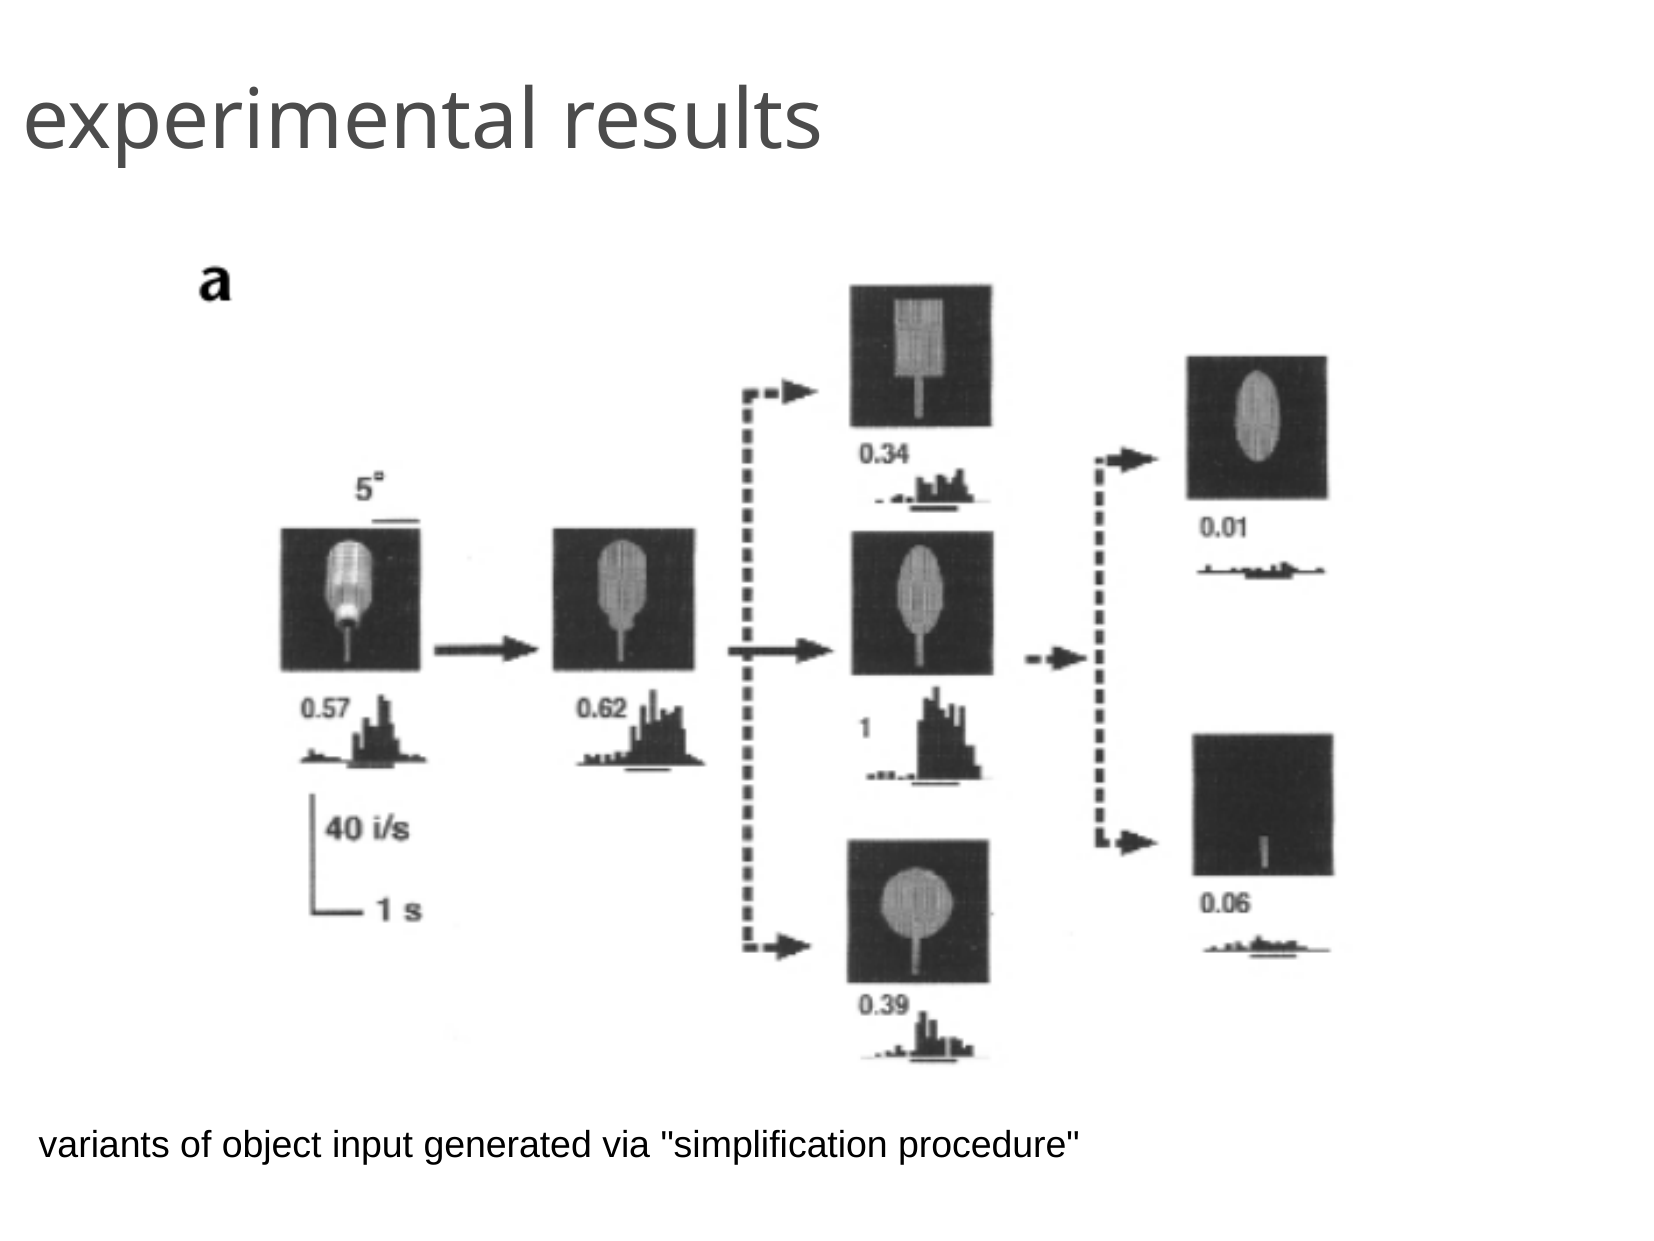

# experimental results
variants of object input generated via "simplification procedure"